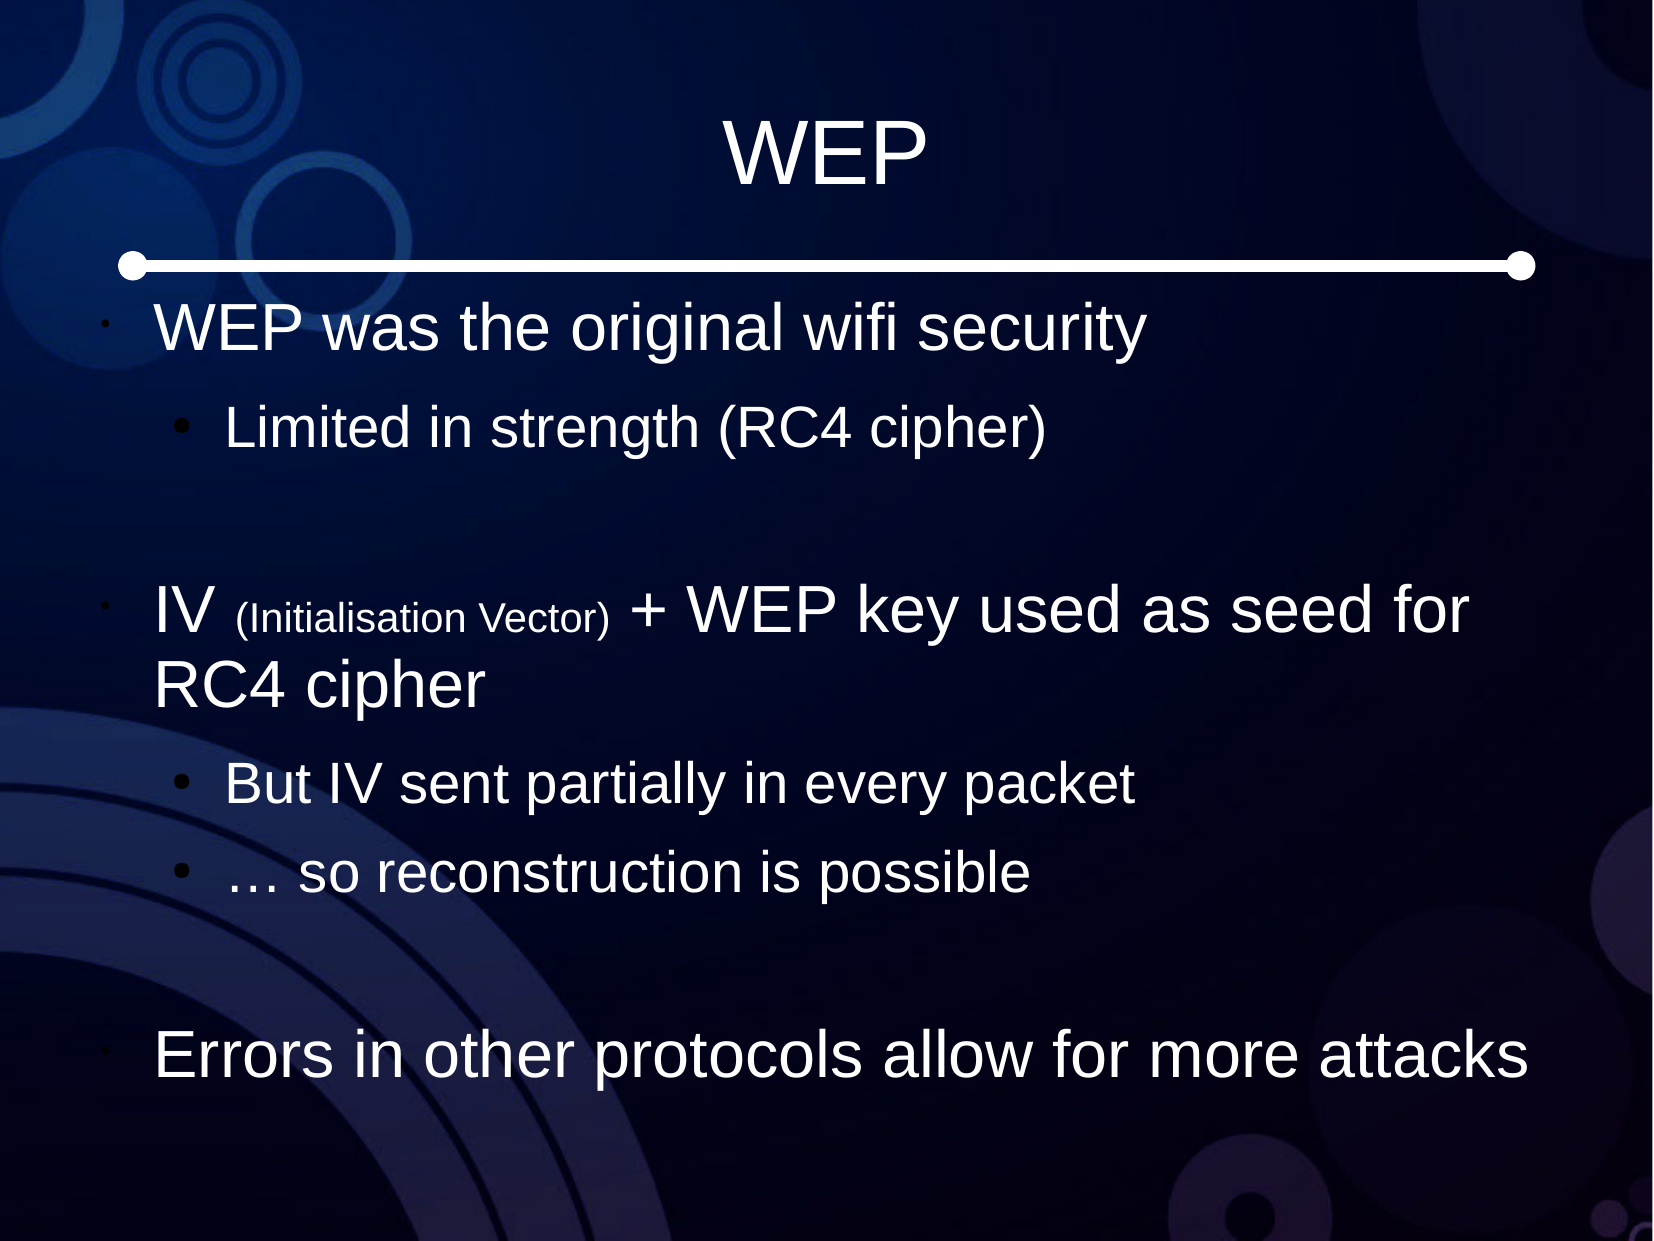

# WEP
WEP was the original wifi security
Limited in strength (RC4 cipher)
IV (Initialisation Vector) + WEP key used as seed for RC4 cipher
But IV sent partially in every packet
… so reconstruction is possible
Errors in other protocols allow for more attacks